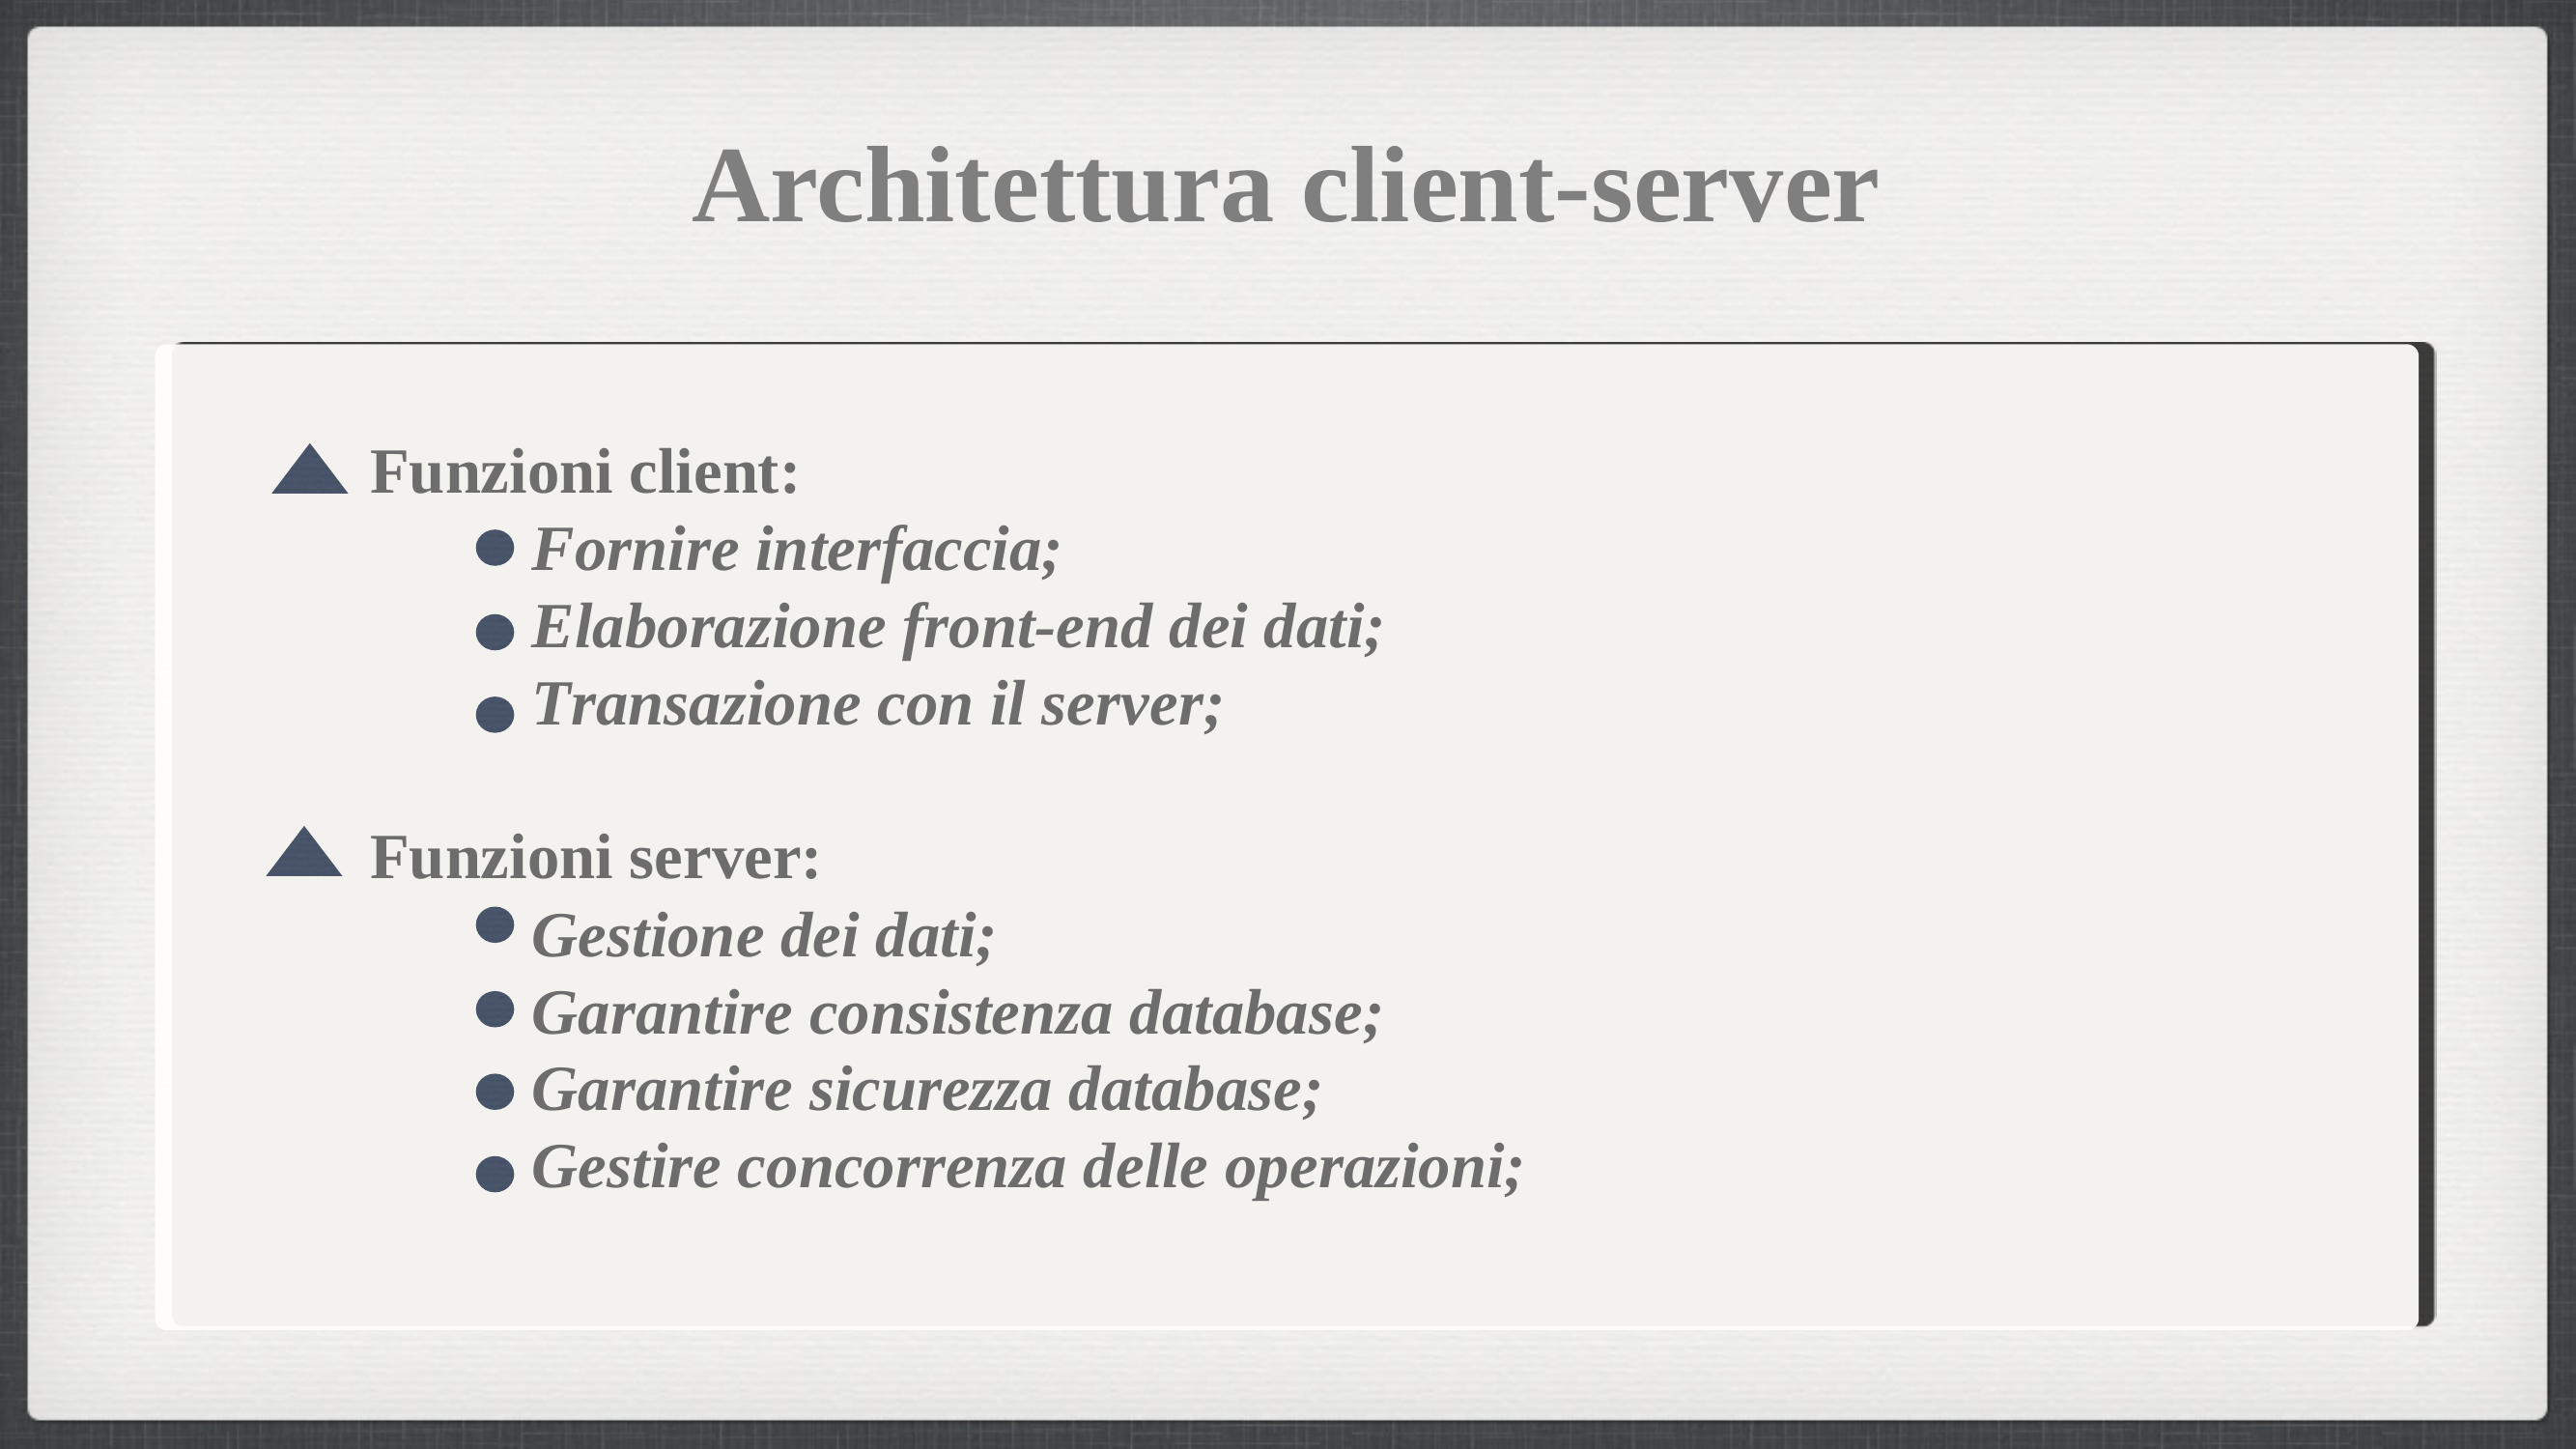

# Architettura client-server
Funzioni client:
 Fornire interfaccia;
 Elaborazione front-end dei dati;
 Transazione con il server;
Funzioni server:
 Gestione dei dati;
 Garantire consistenza database;
 Garantire sicurezza database;
 Gestire concorrenza delle operazioni;